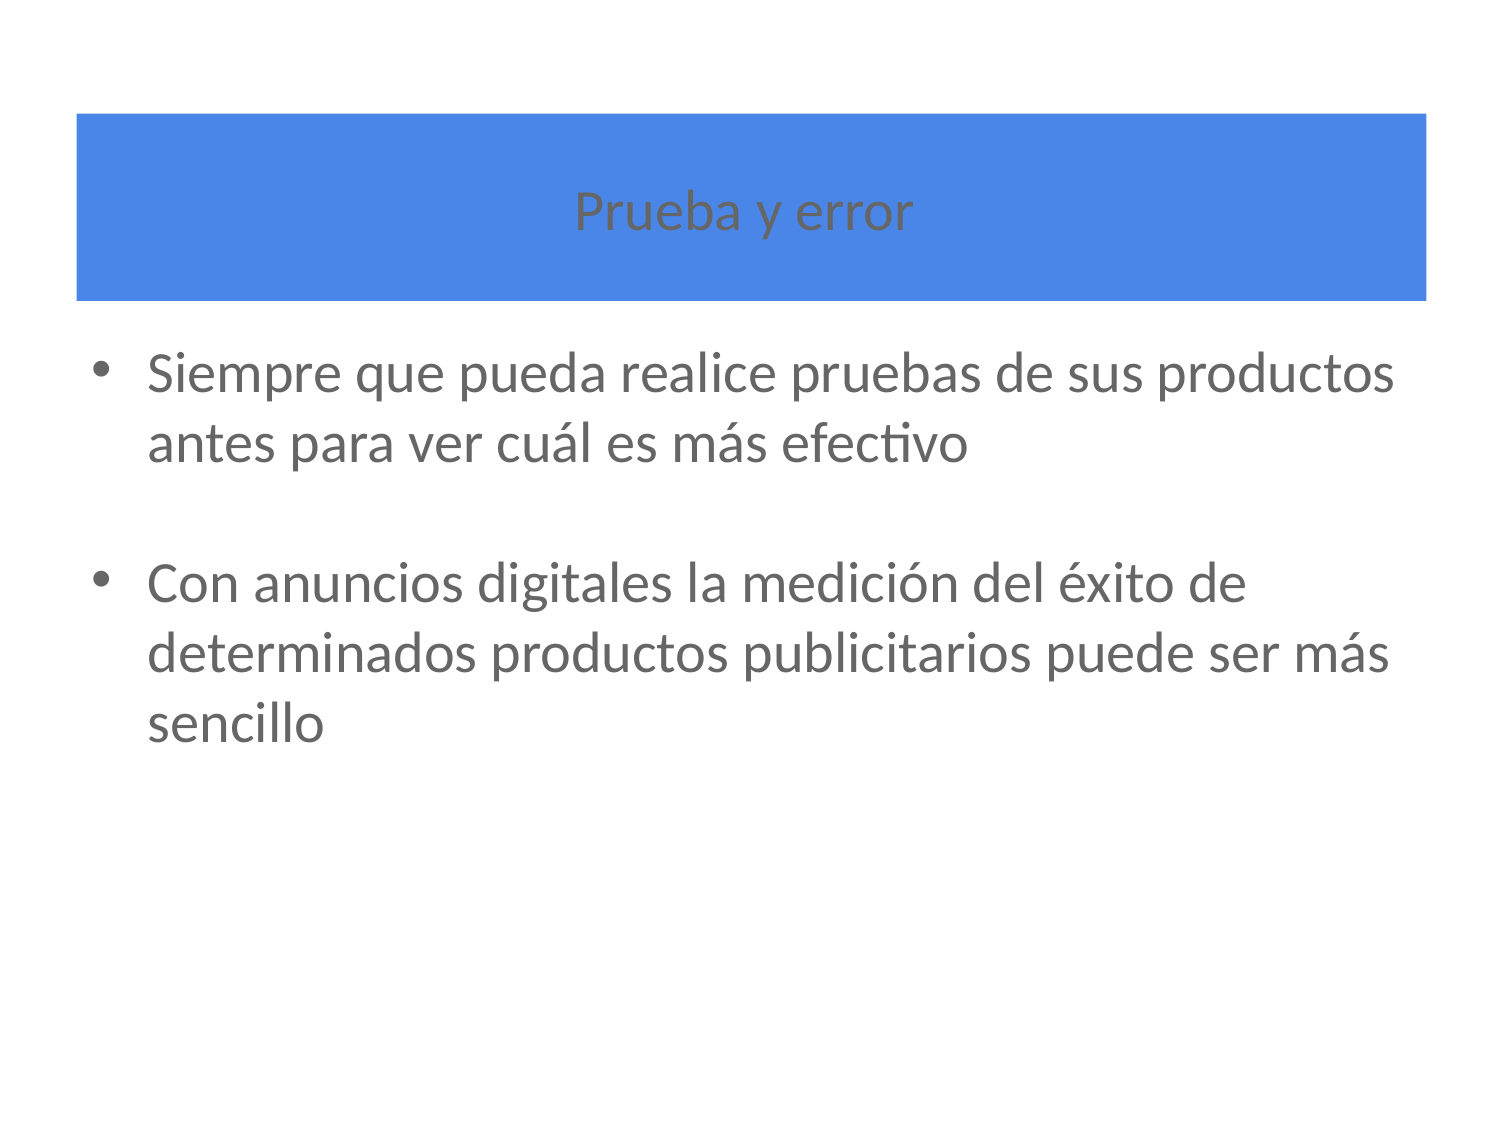

Prueba y error
Siempre que pueda realice pruebas de sus productos antes para ver cuál es más efectivo
Con anuncios digitales la medición del éxito de determinados productos publicitarios puede ser más sencillo